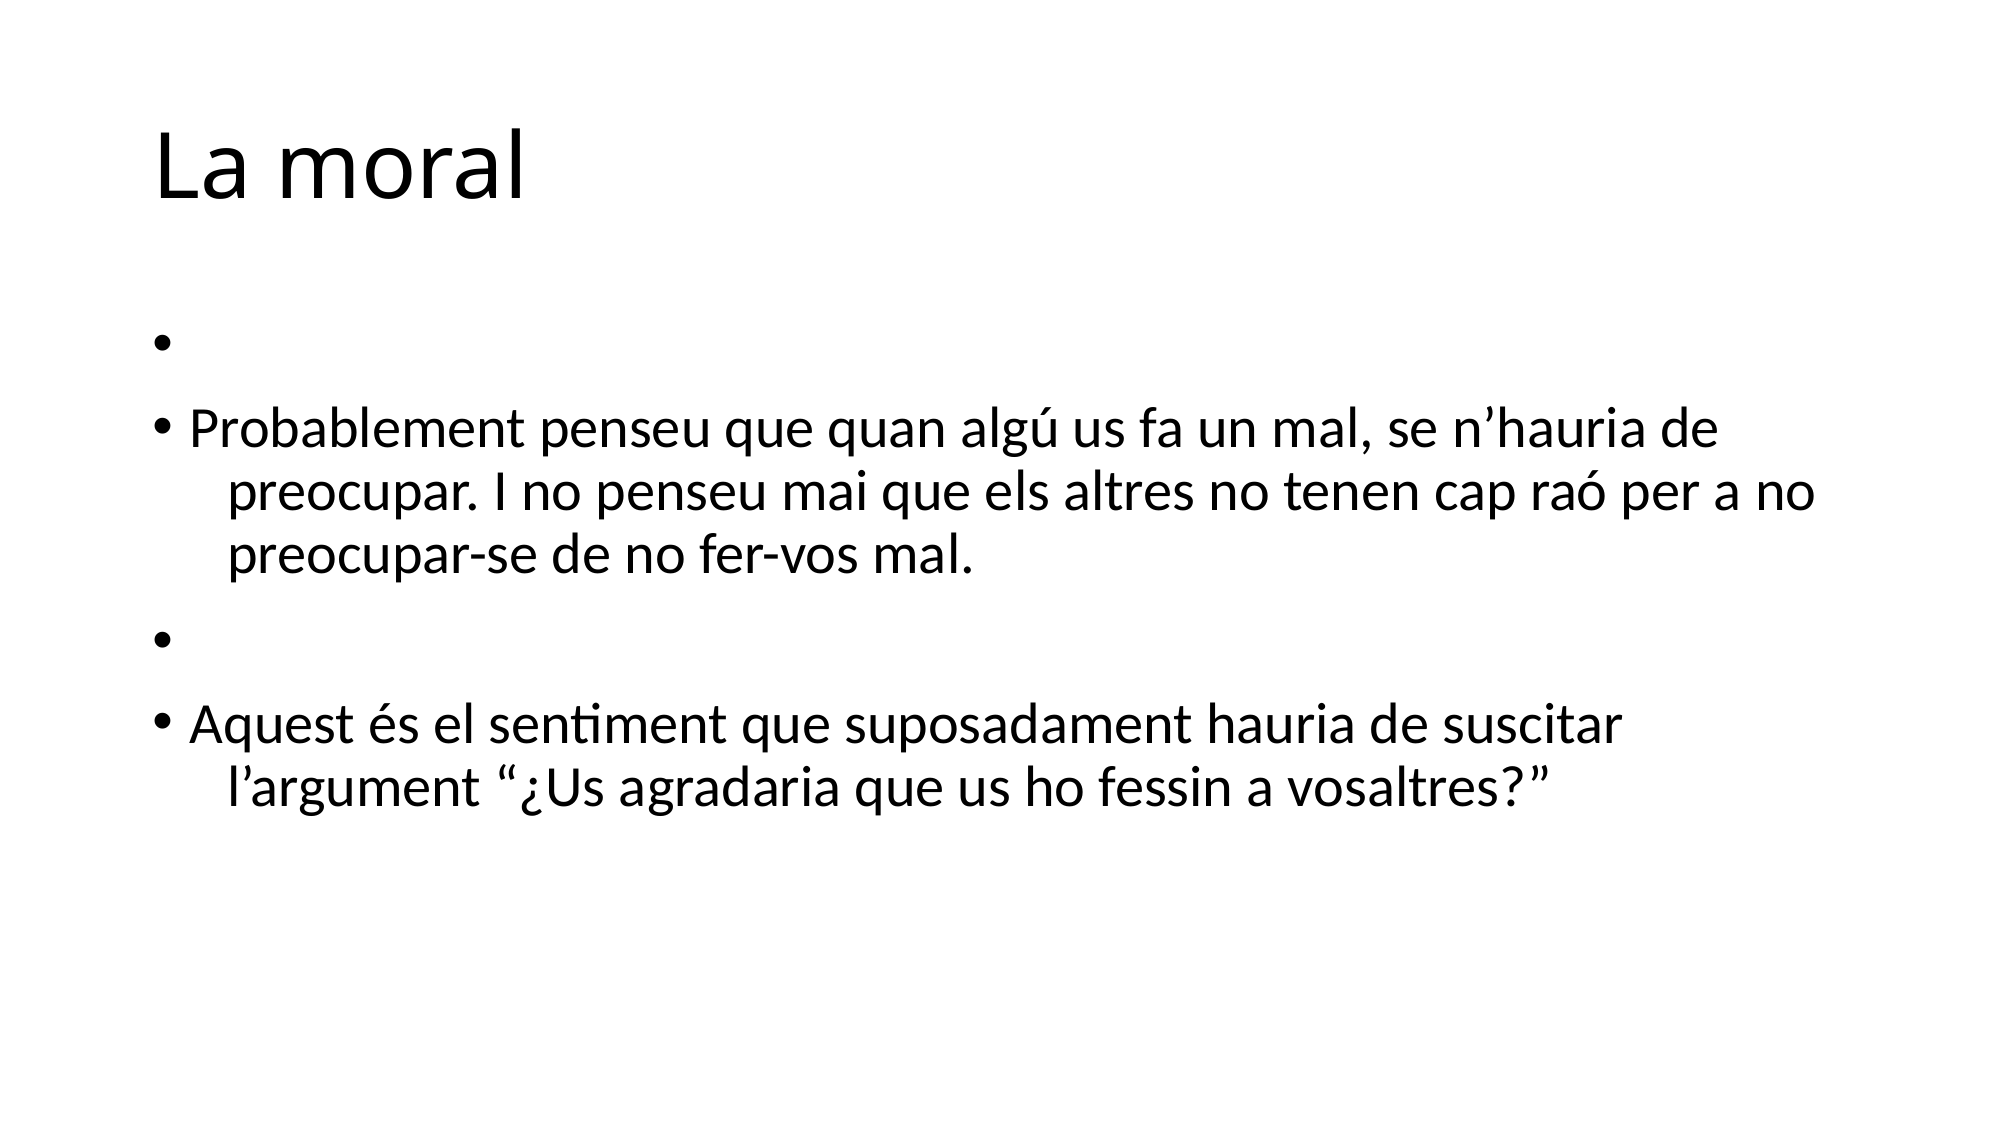

# La moral
Probablement penseu que quan algú us fa un mal, se n’hauria de preocupar. I no penseu mai que els altres no tenen cap raó per a no preocupar-se de no fer-vos mal.
Aquest és el sentiment que suposadament hauria de suscitar l’argument “¿Us agradaria que us ho fessin a vosaltres?”